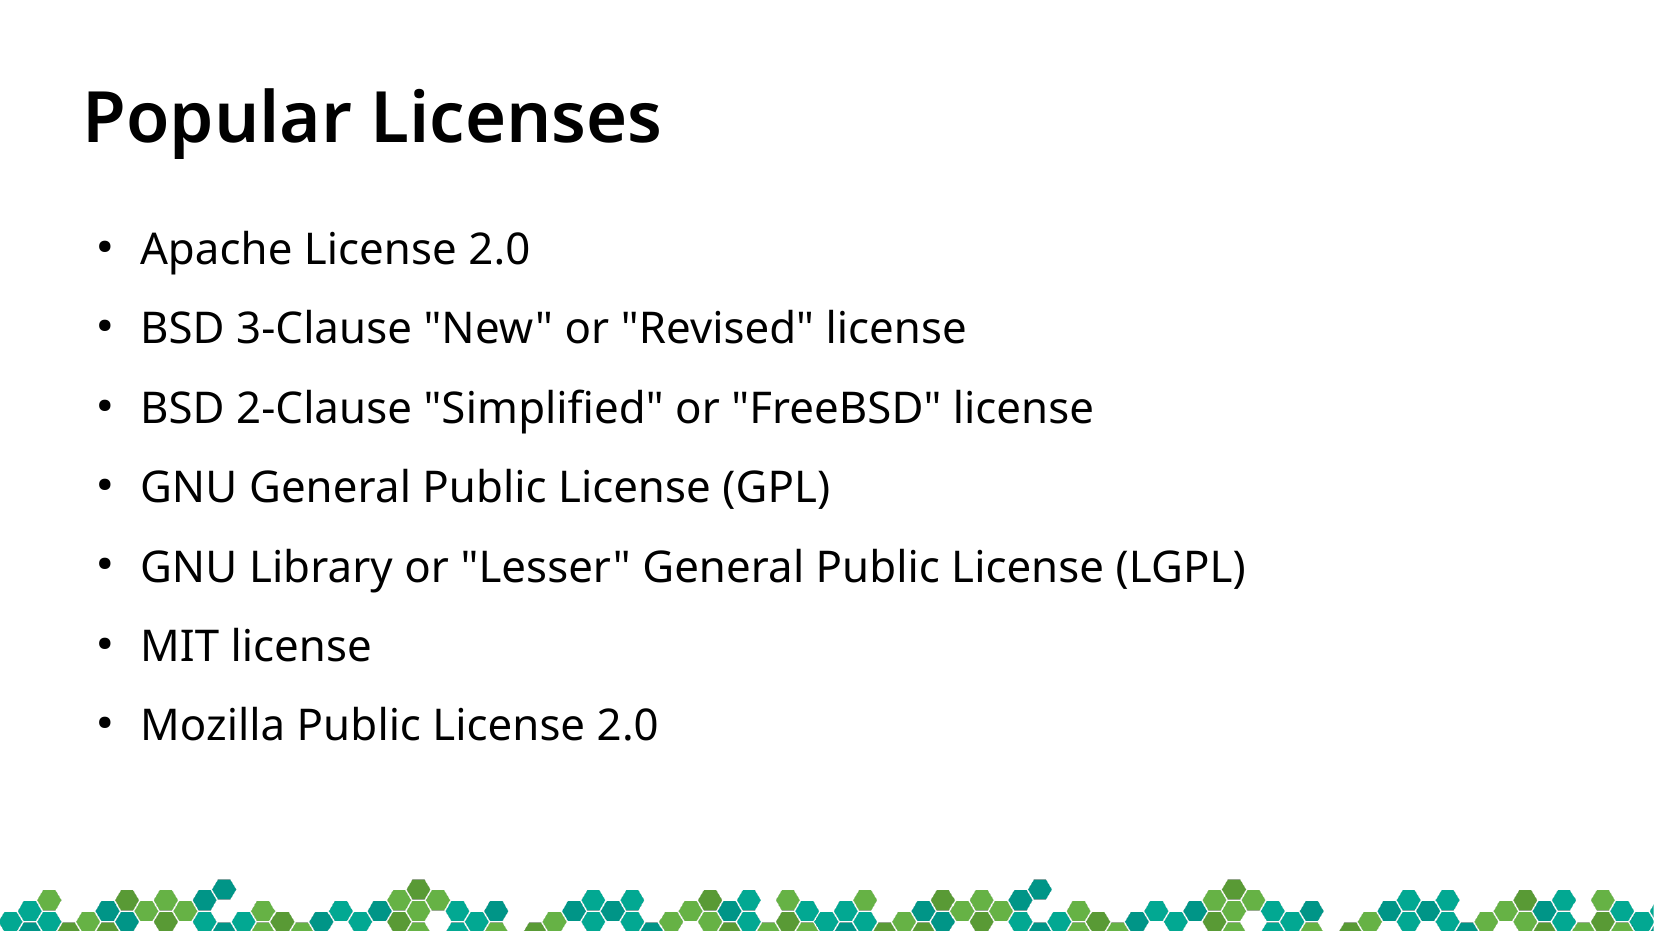

# Popular Licenses
Apache License 2.0
BSD 3-Clause "New" or "Revised" license
BSD 2-Clause "Simplified" or "FreeBSD" license
GNU General Public License (GPL)
GNU Library or "Lesser" General Public License (LGPL)
MIT license
Mozilla Public License 2.0